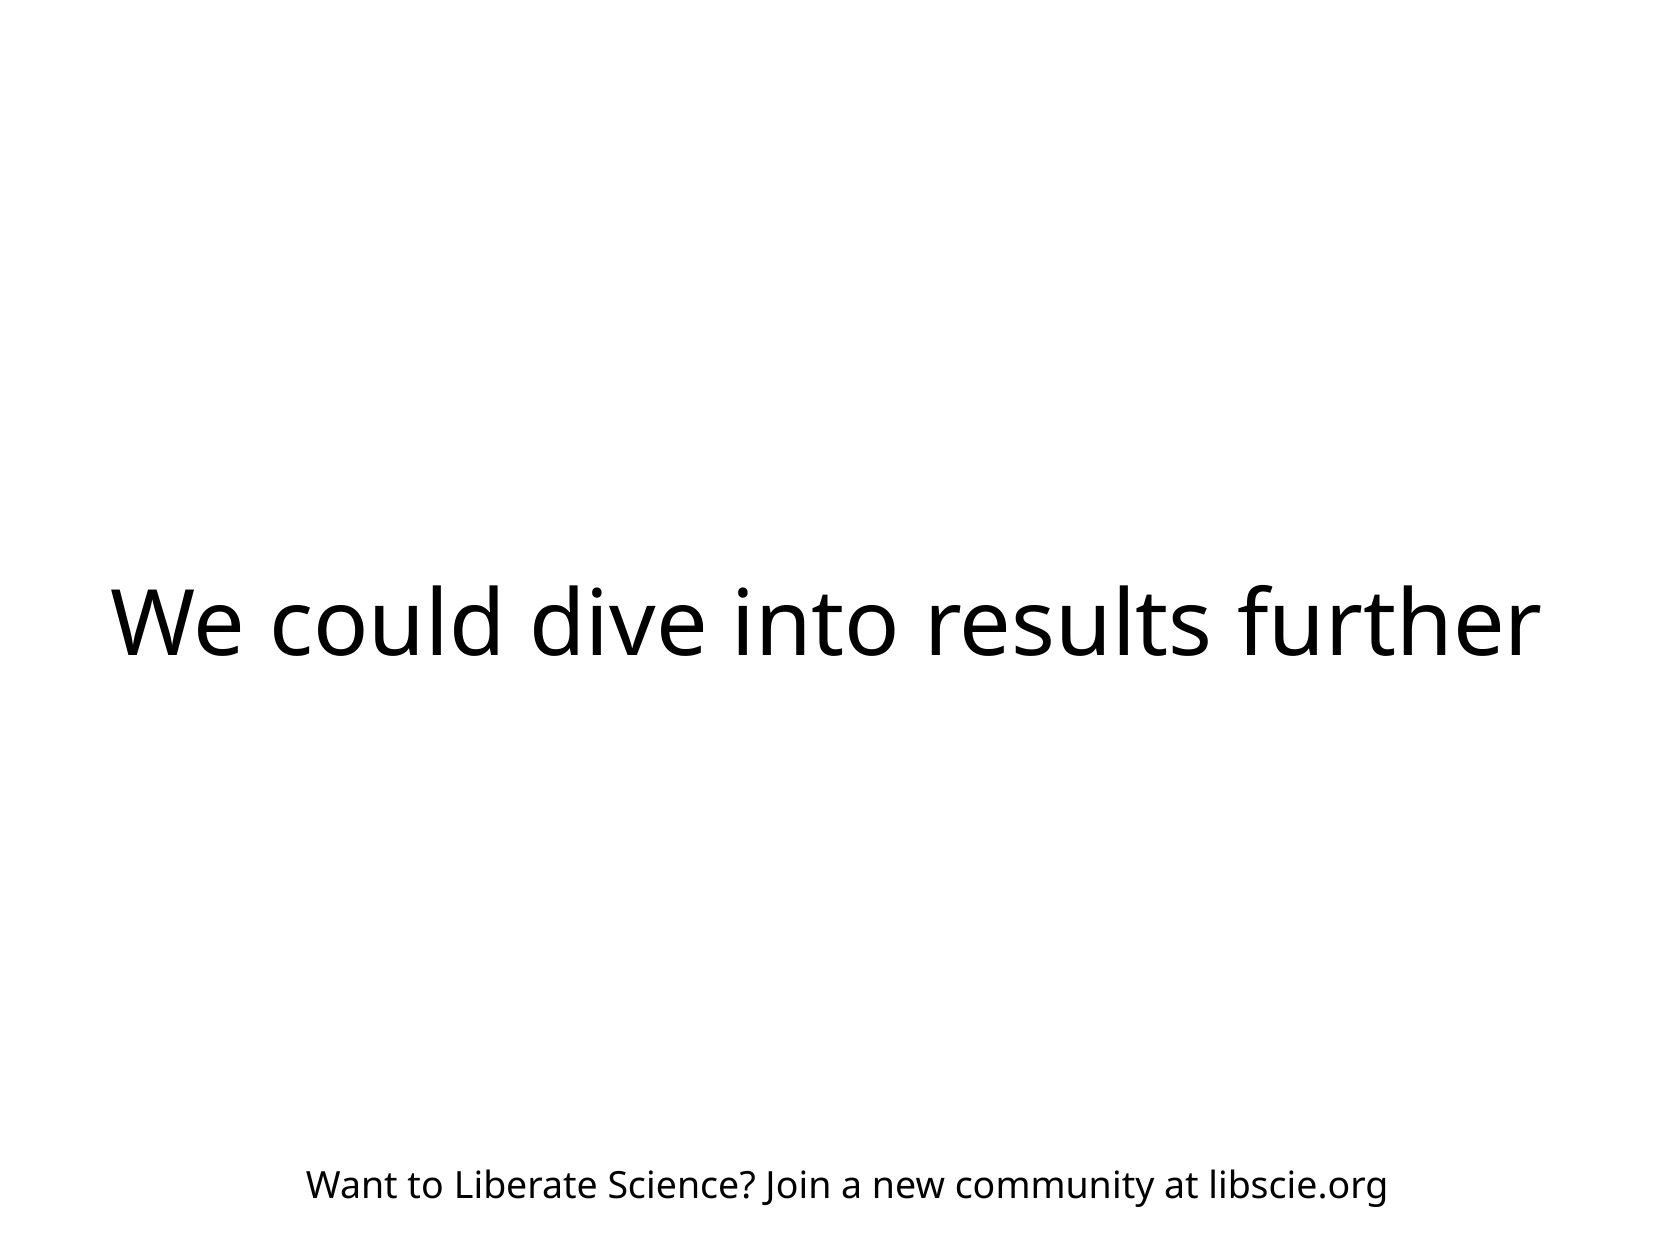

# We could dive into results further